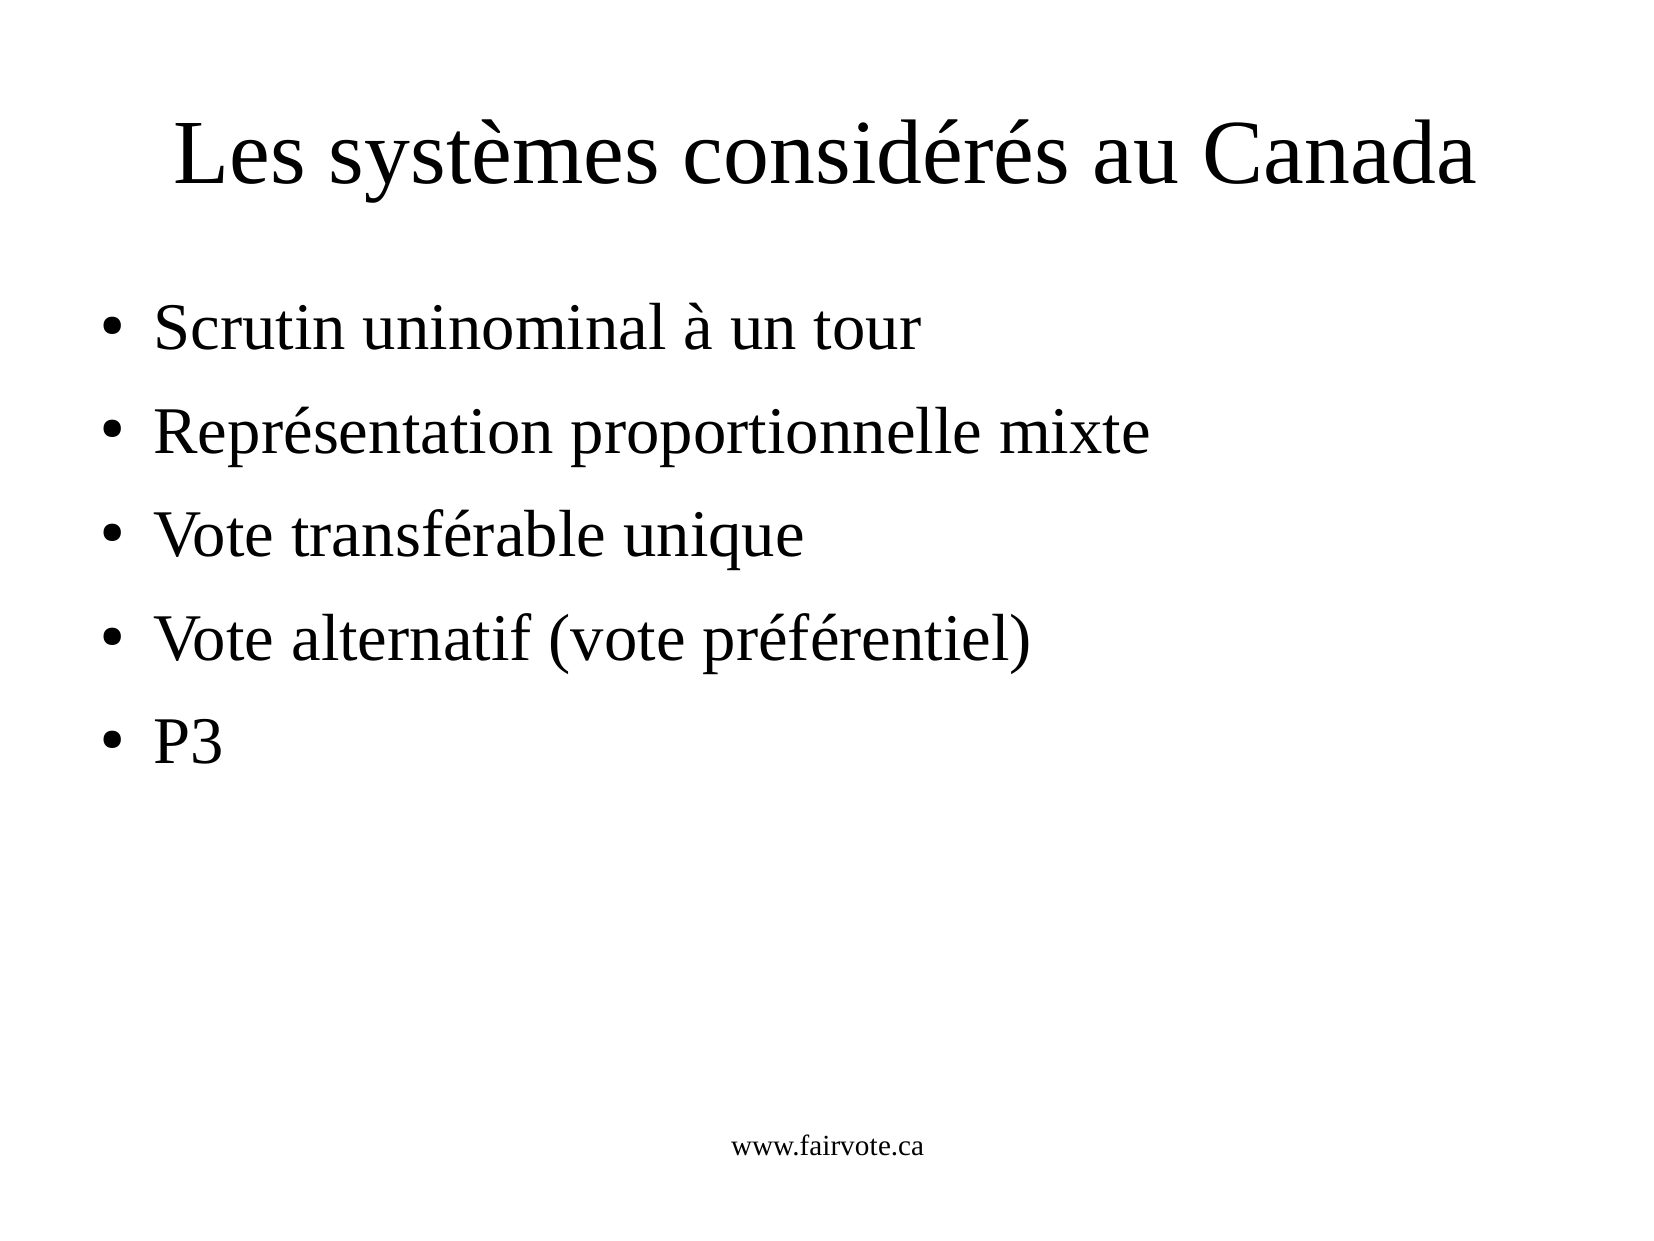

# Les systèmes considérés au Canada
Scrutin uninominal à un tour
Représentation proportionnelle mixte
Vote transférable unique
Vote alternatif (vote préférentiel)
P3
www.fairvote.ca